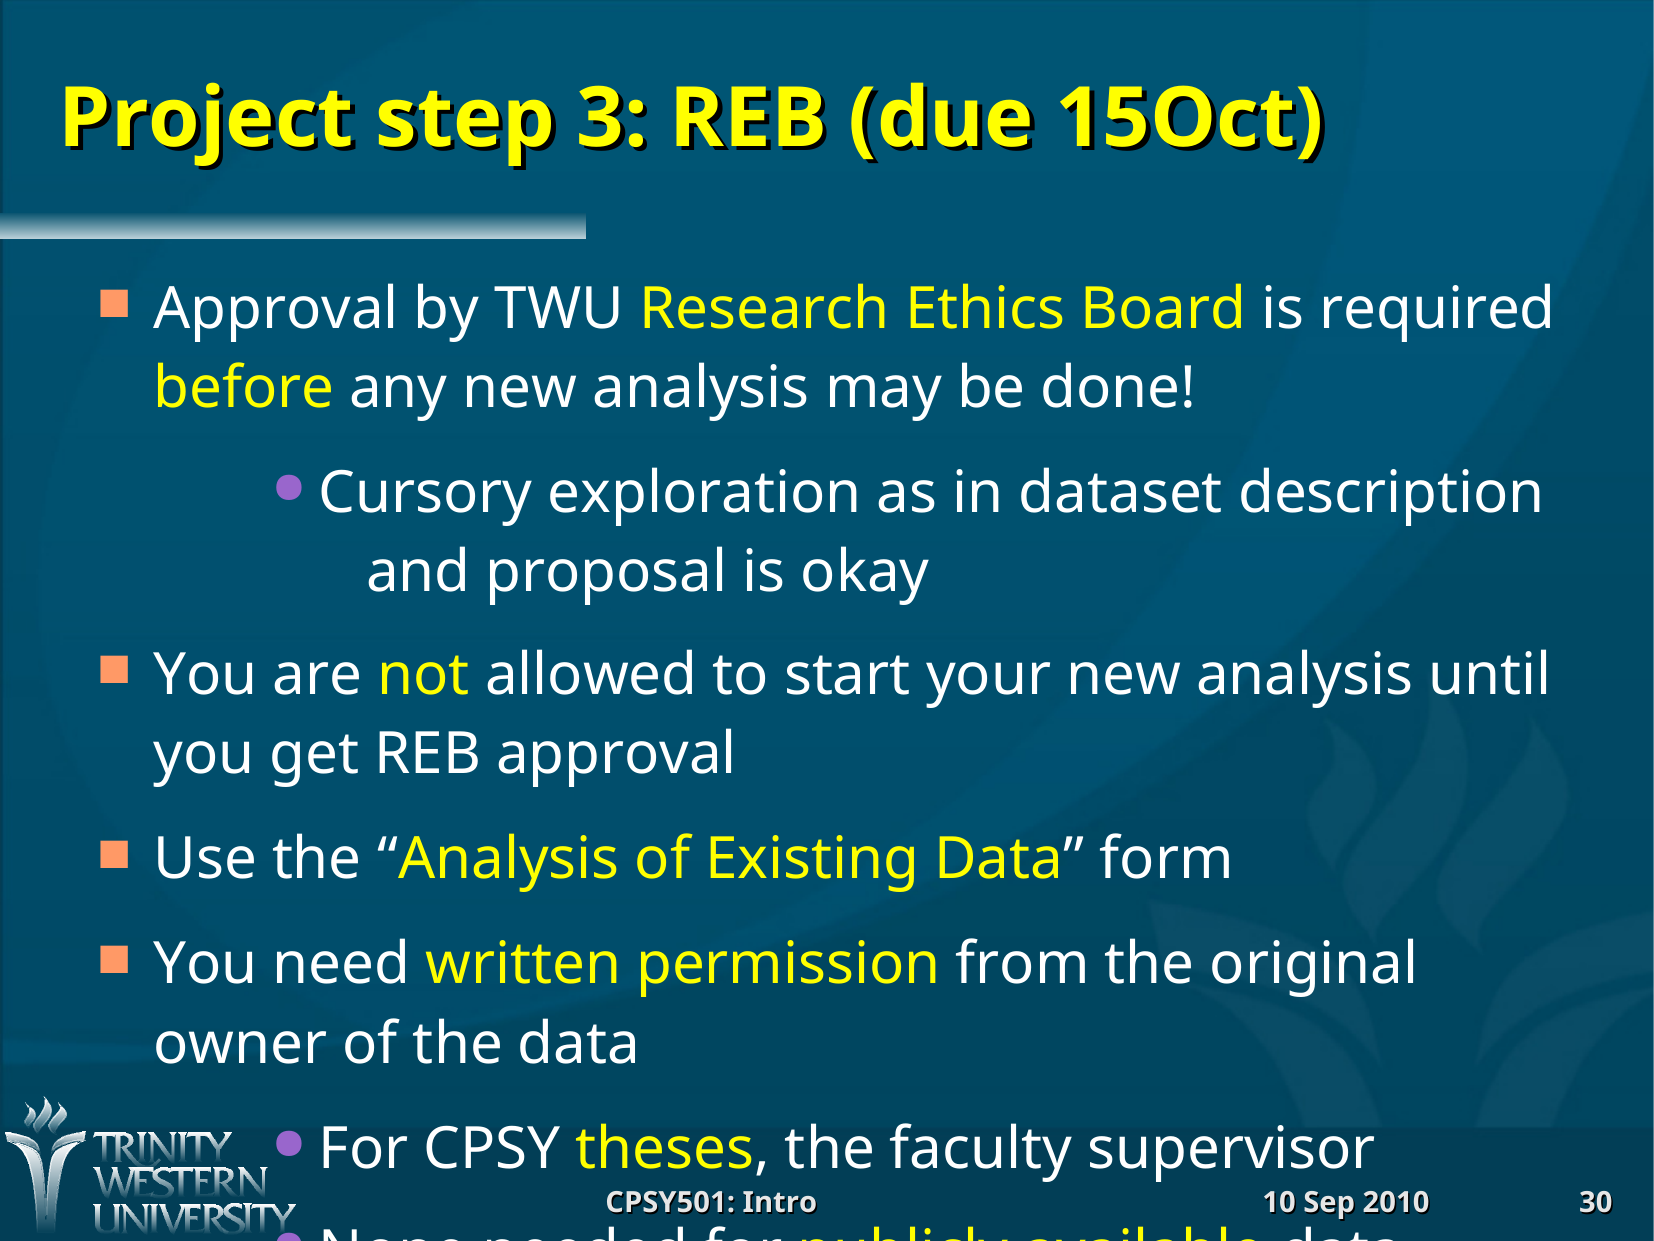

# Project step 3: REB (due 15Oct)
Approval by TWU Research Ethics Board is required before any new analysis may be done!
Cursory exploration as in dataset description and proposal is okay
You are not allowed to start your new analysis until you get REB approval
Use the “Analysis of Existing Data” form
You need written permission from the original owner of the data
For CPSY theses, the faculty supervisor
None needed for publicly available data
CPSY501: Intro
10 Sep 2010
30